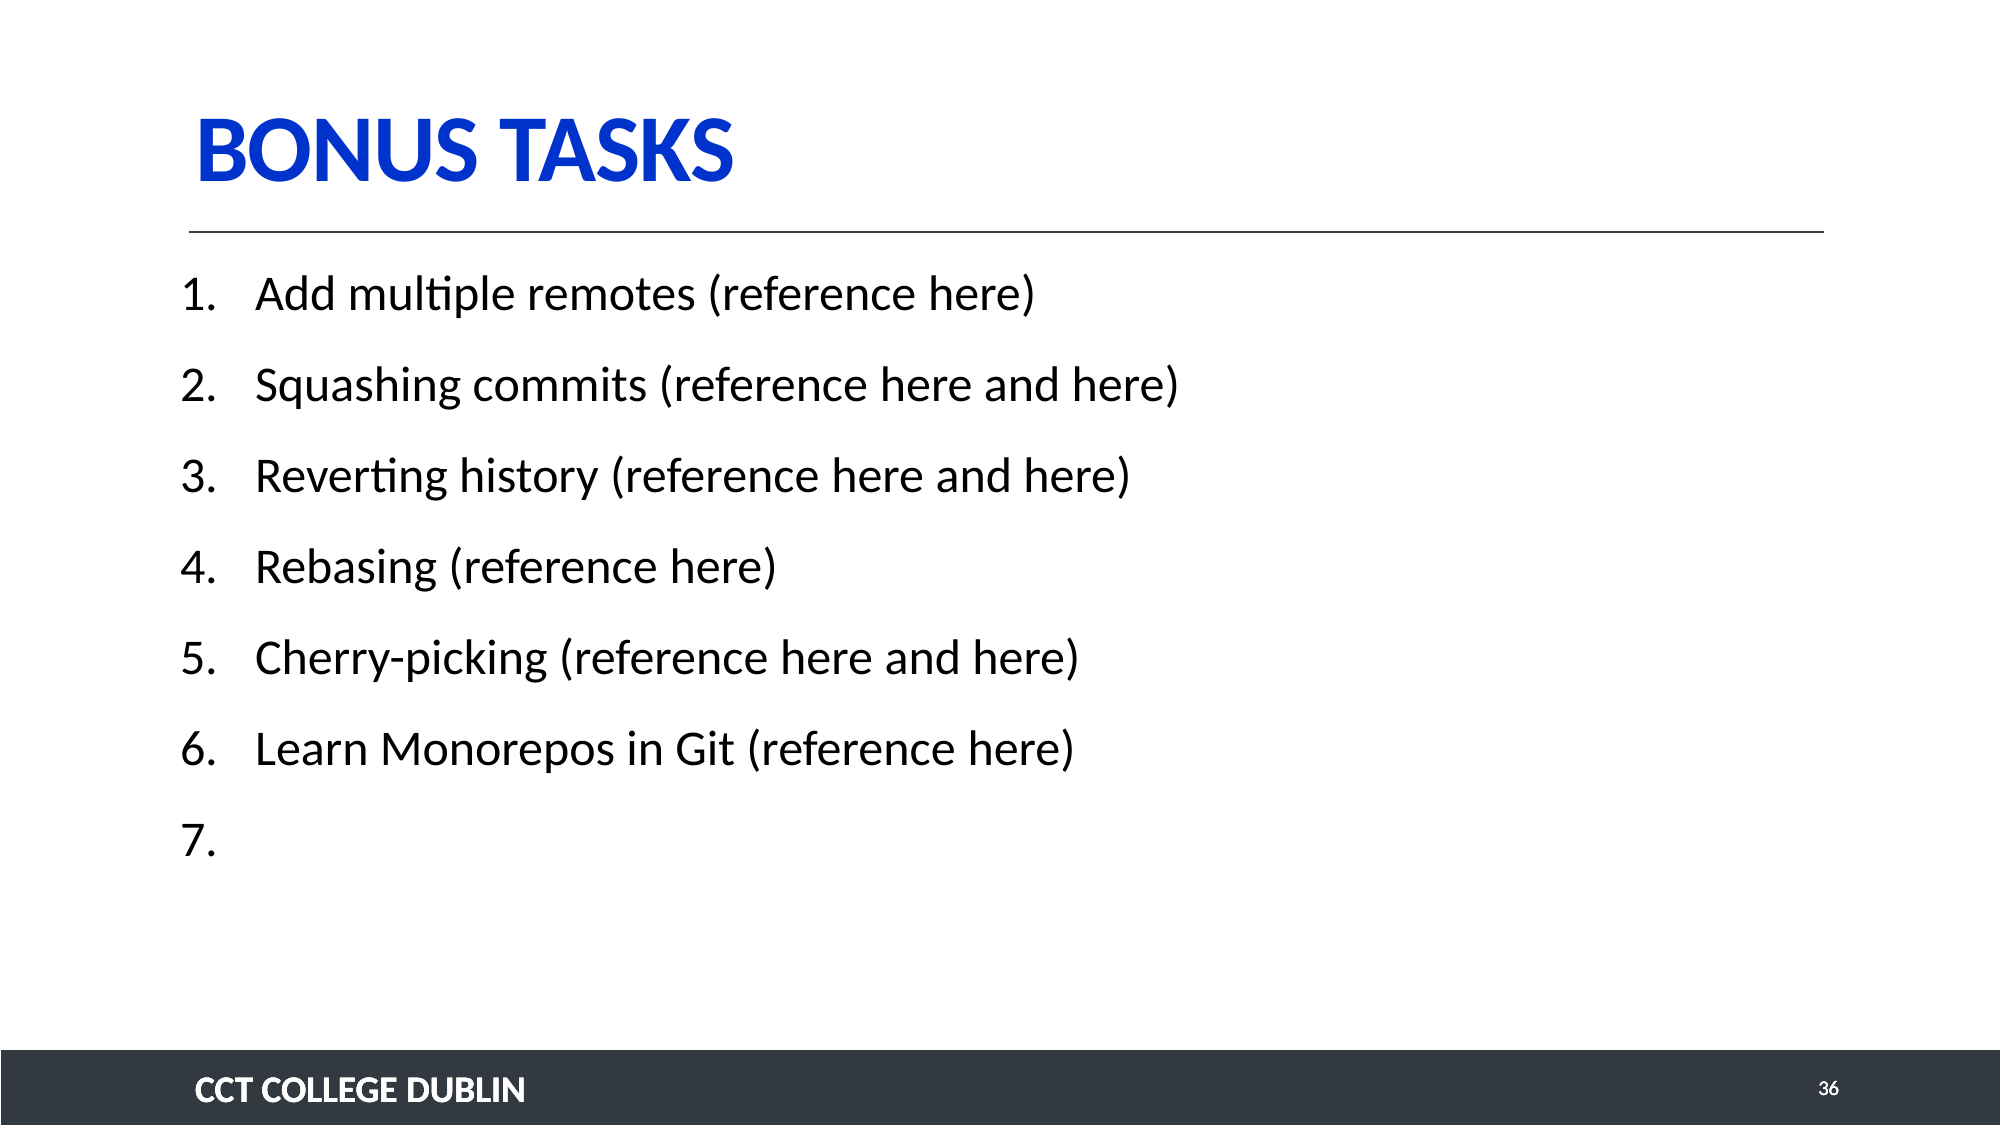

# BONUS TASKS
Add multiple remotes (reference here)
Squashing commits (reference here and here)
Reverting history (reference here and here)
Rebasing (reference here)
Cherry-picking (reference here and here)
Learn Monorepos in Git (reference here)
CCT COLLEGE DUBLIN
CCT COLLEGE DUBLIN
CCT COLLEGE DUBLIN